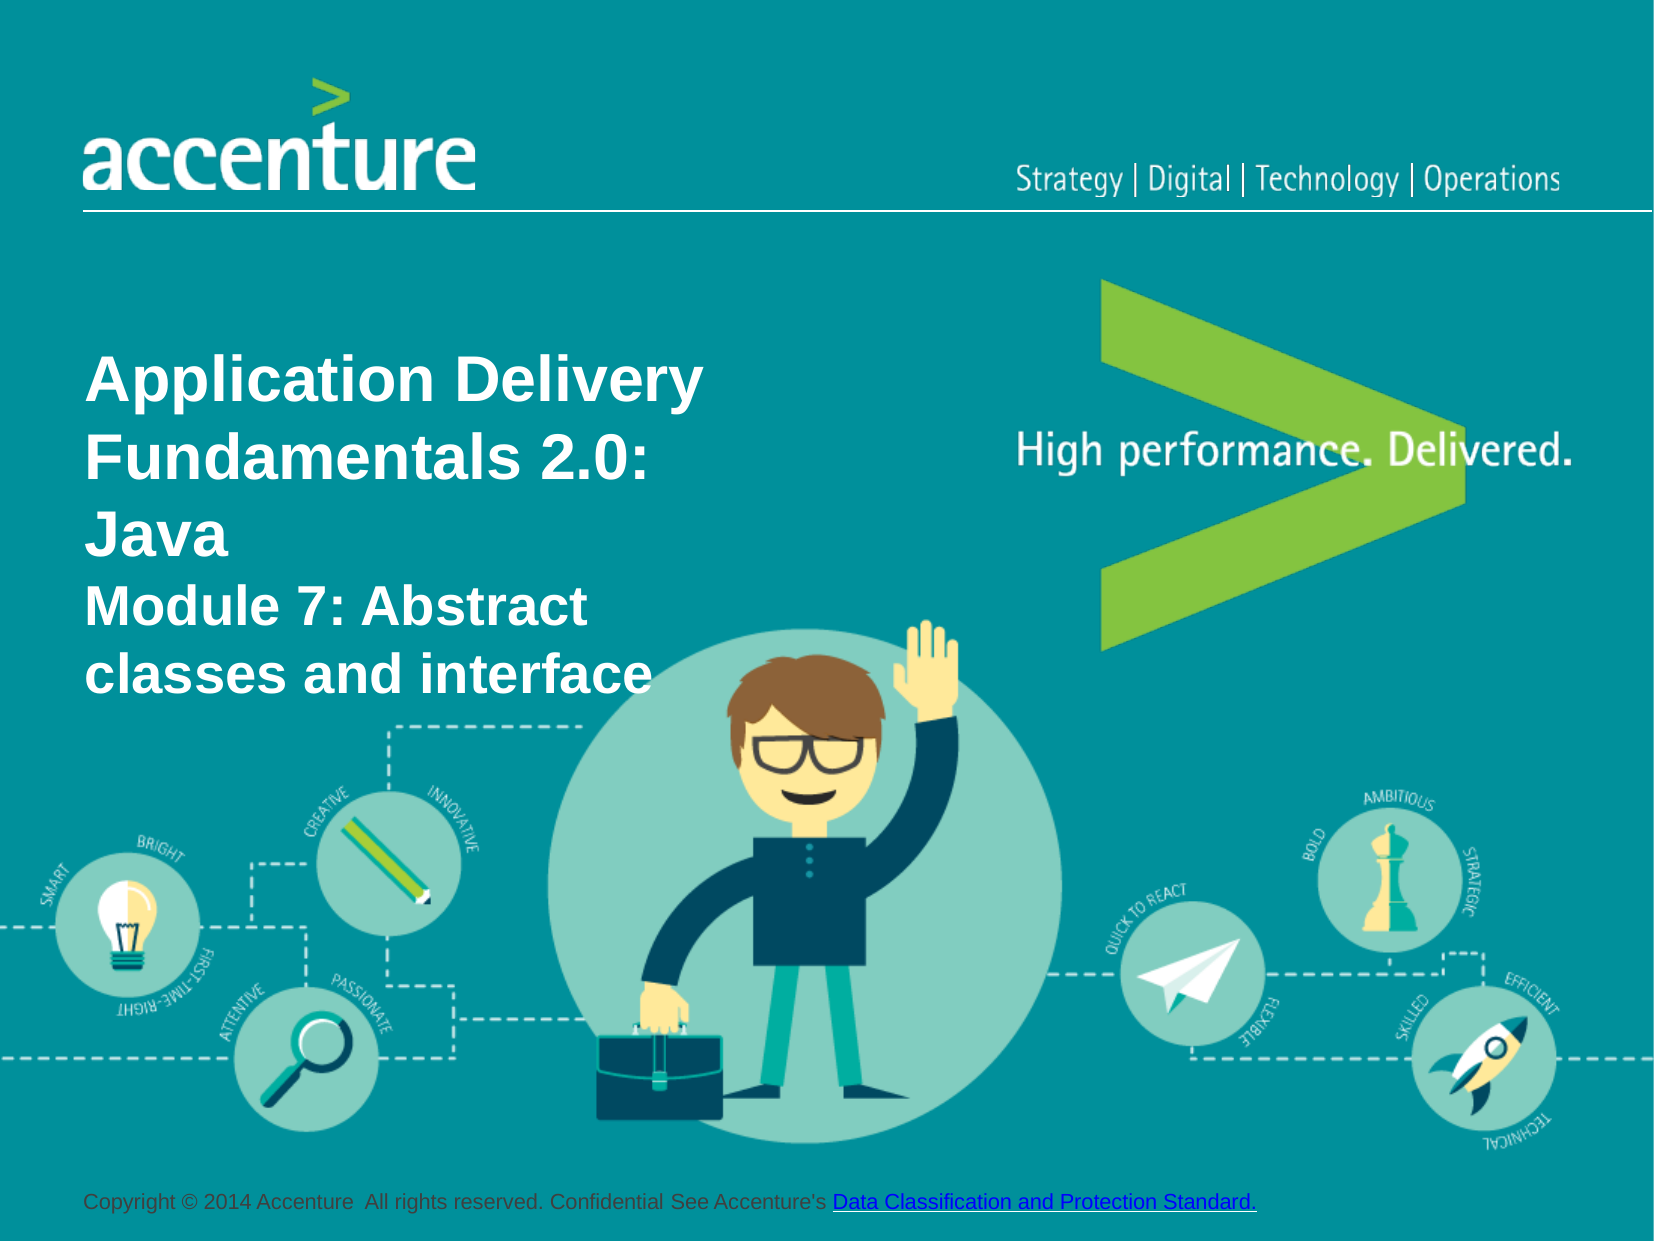

Application Delivery Fundamentals 2.0:
Java
Module 7: Abstract classes and interface